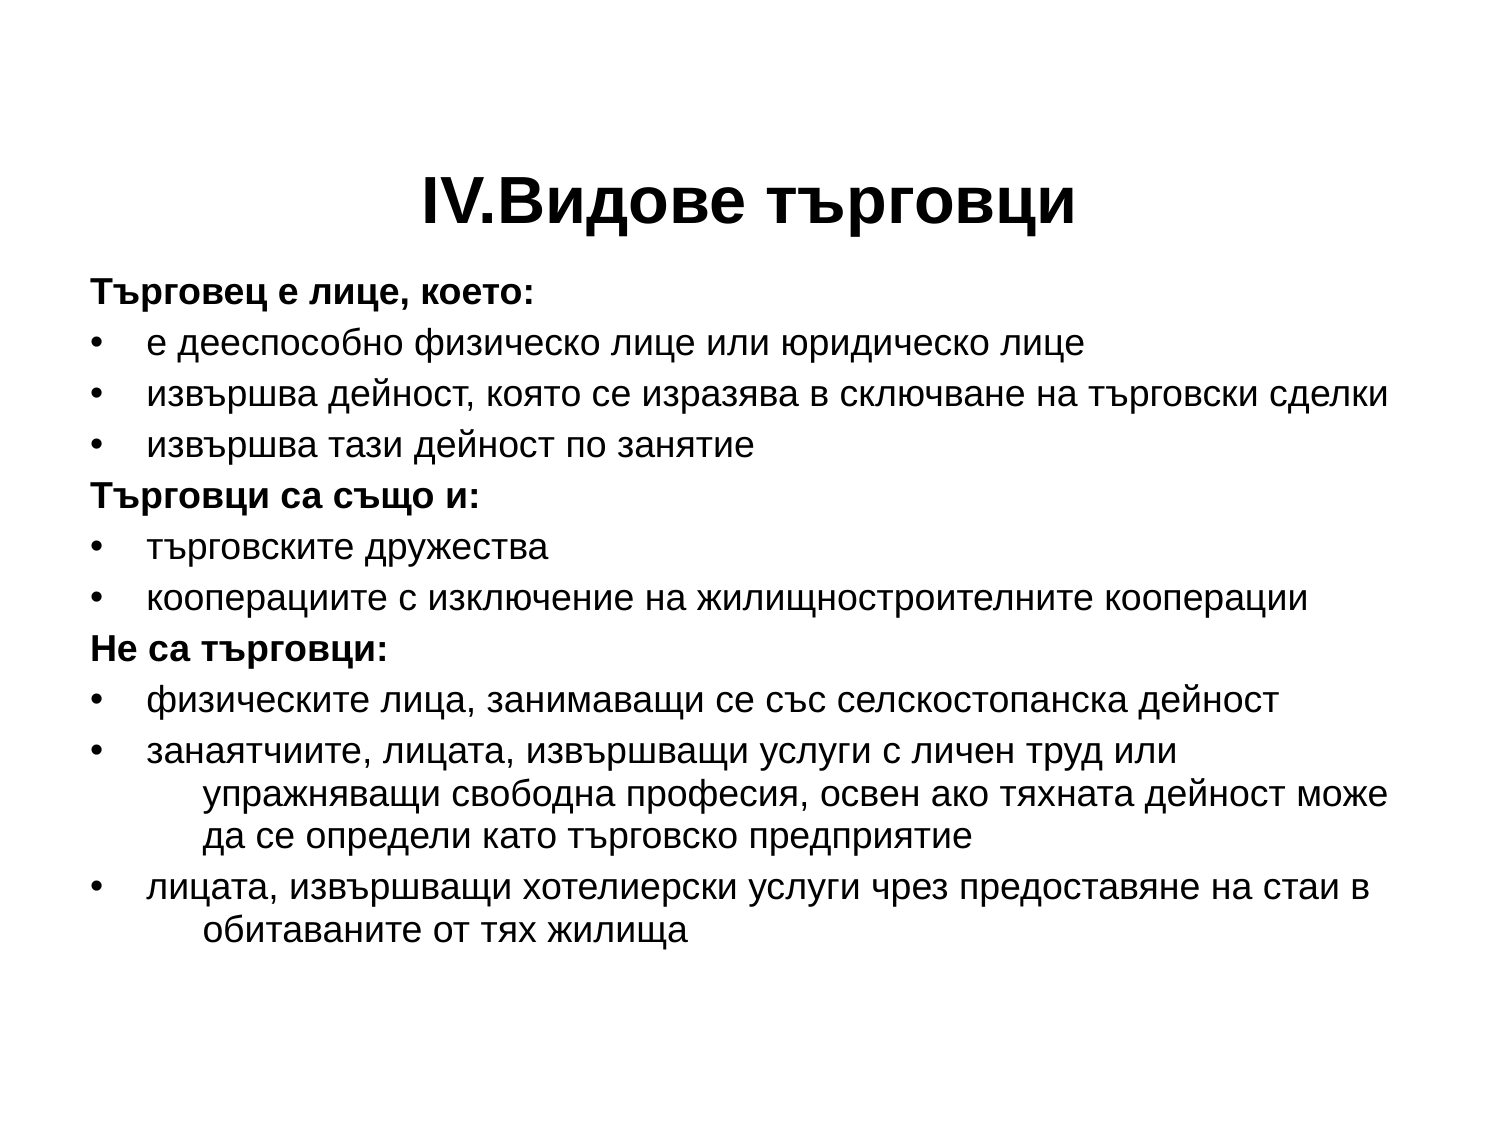

# IV.Видове търговци
Търговец е лице, което:
е дееспособно физическо лице или юридическо лице
извършва дейност, която се изразява в сключване на търговски сделки
извършва тази дейност по занятие
Търговци са също и:
търговските дружества
кооперациите с изключение на жилищностроителните кооперации
Не са търговци:
физическите лица, занимаващи се със селскостопанска дейност
занаятчиите, лицата, извършващи услуги с личен труд или упражняващи свободна професия, освен ако тяхната дейност може да се определи като търговско предприятие
лицата, извършващи хотелиерски услуги чрез предоставяне на стаи в обитаваните от тях жилища